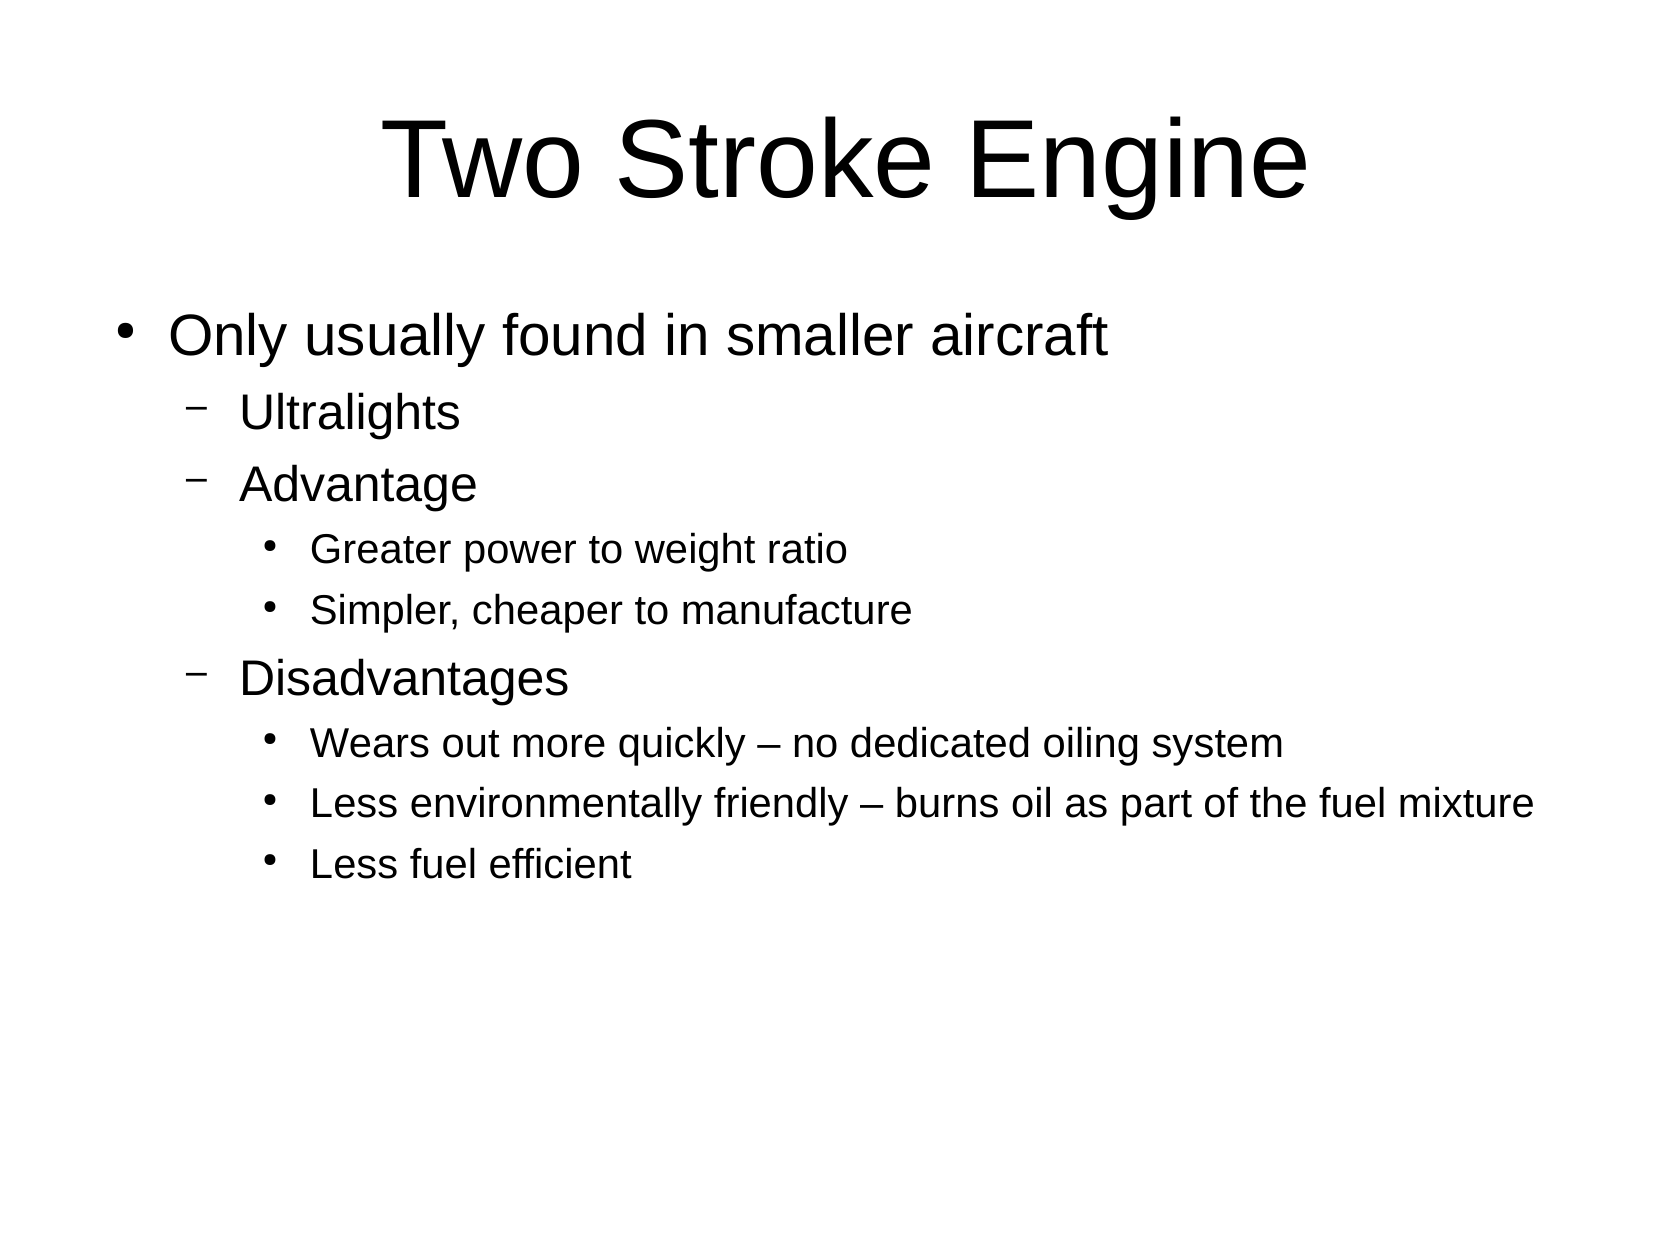

# Two Stroke Engine
Only usually found in smaller aircraft
Ultralights
Advantage
Greater power to weight ratio
Simpler, cheaper to manufacture
Disadvantages
Wears out more quickly – no dedicated oiling system
Less environmentally friendly – burns oil as part of the fuel mixture
Less fuel efficient